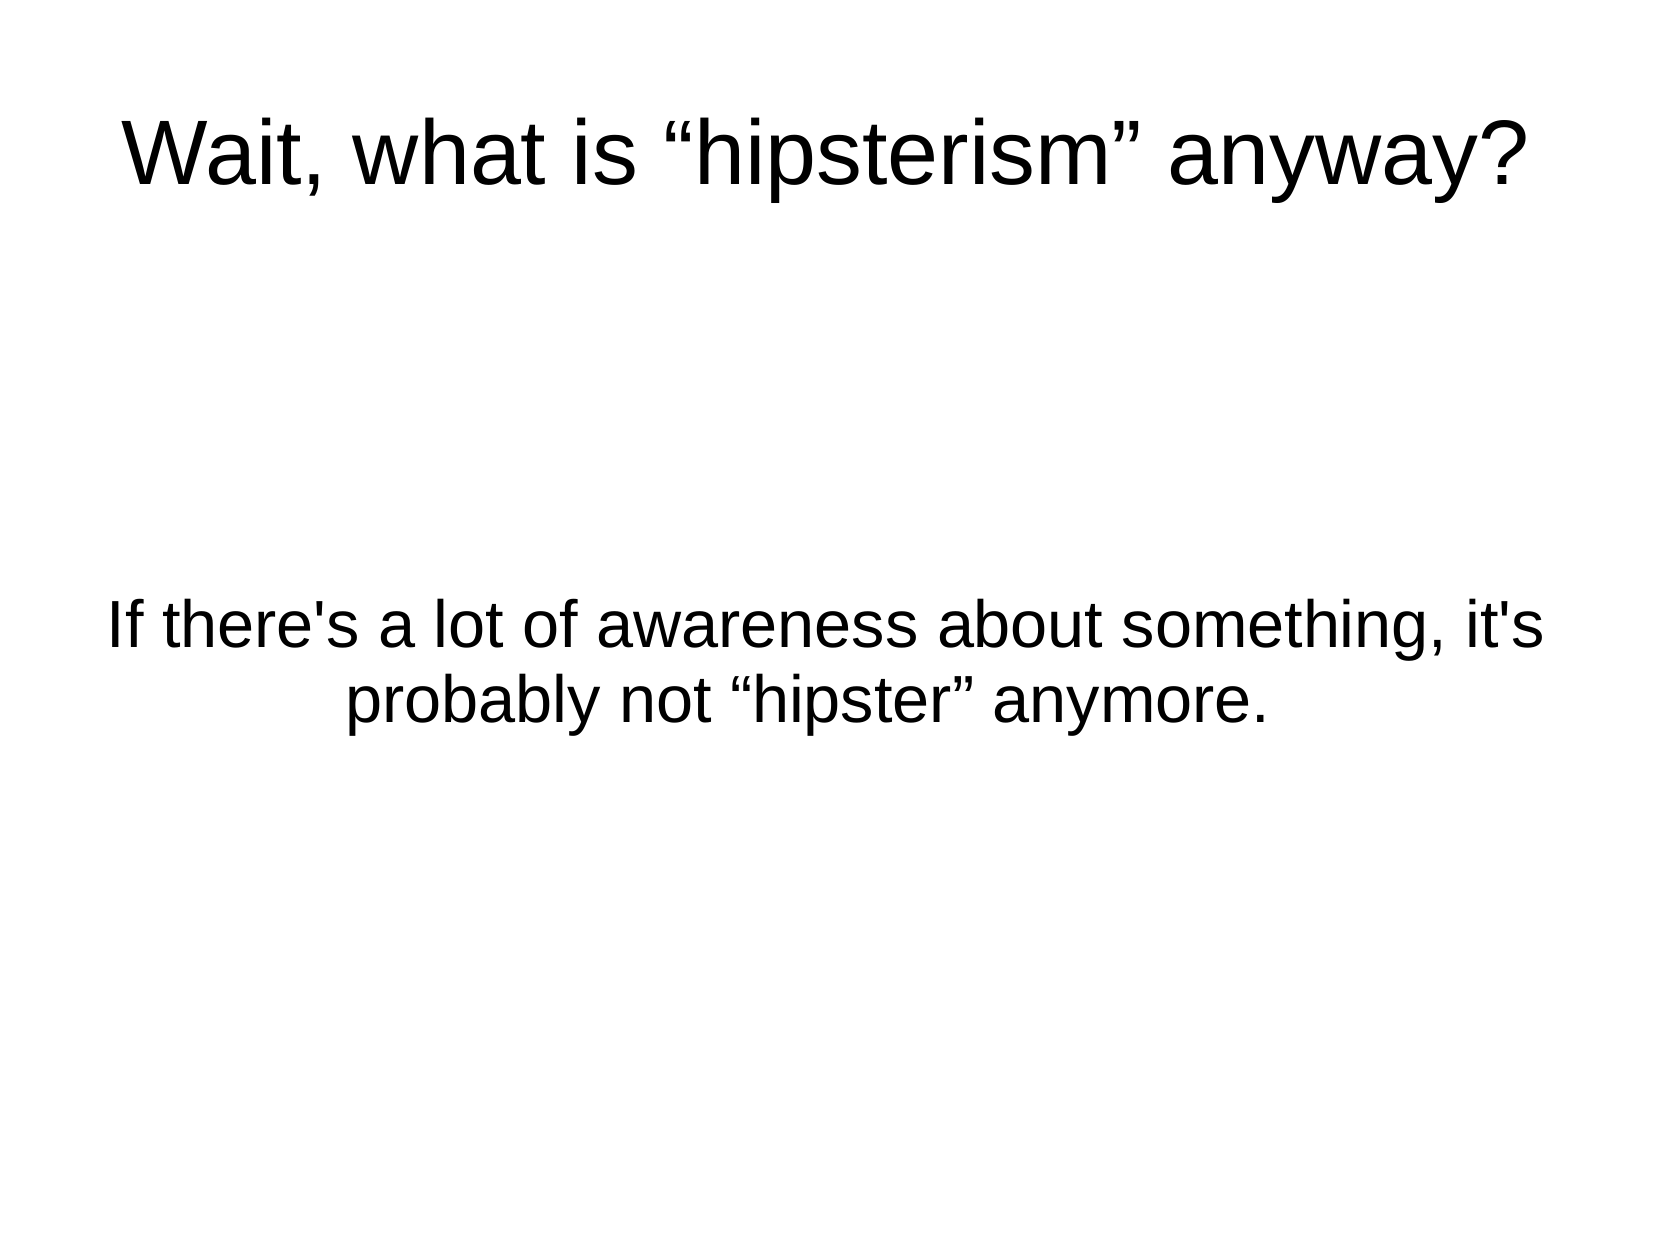

# Wait, what is “hipsterism” anyway?
If there's a lot of awareness about something, it's probably not “hipster” anymore.